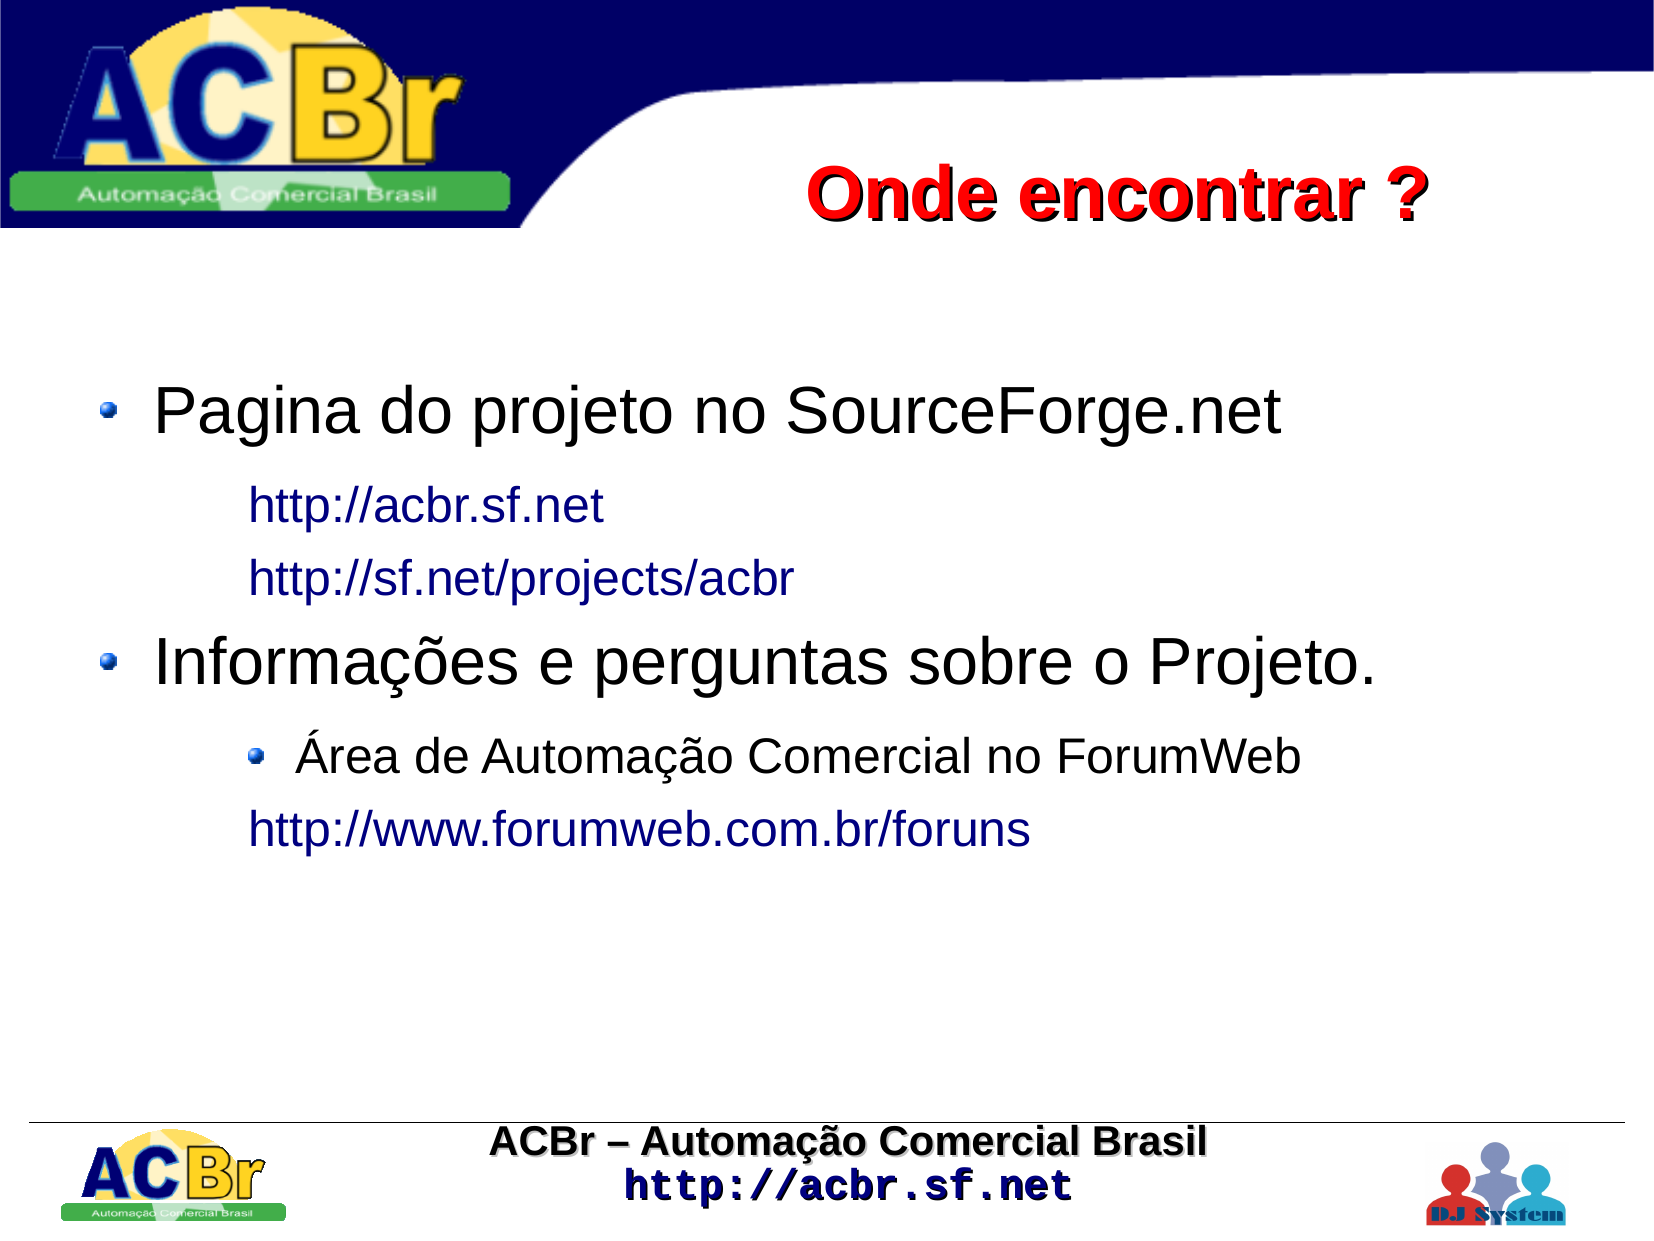

# Onde encontrar ?
Pagina do projeto no SourceForge.net
http://acbr.sf.net
http://sf.net/projects/acbr
Informações e perguntas sobre o Projeto.
Área de Automação Comercial no ForumWeb
http://www.forumweb.com.br/foruns